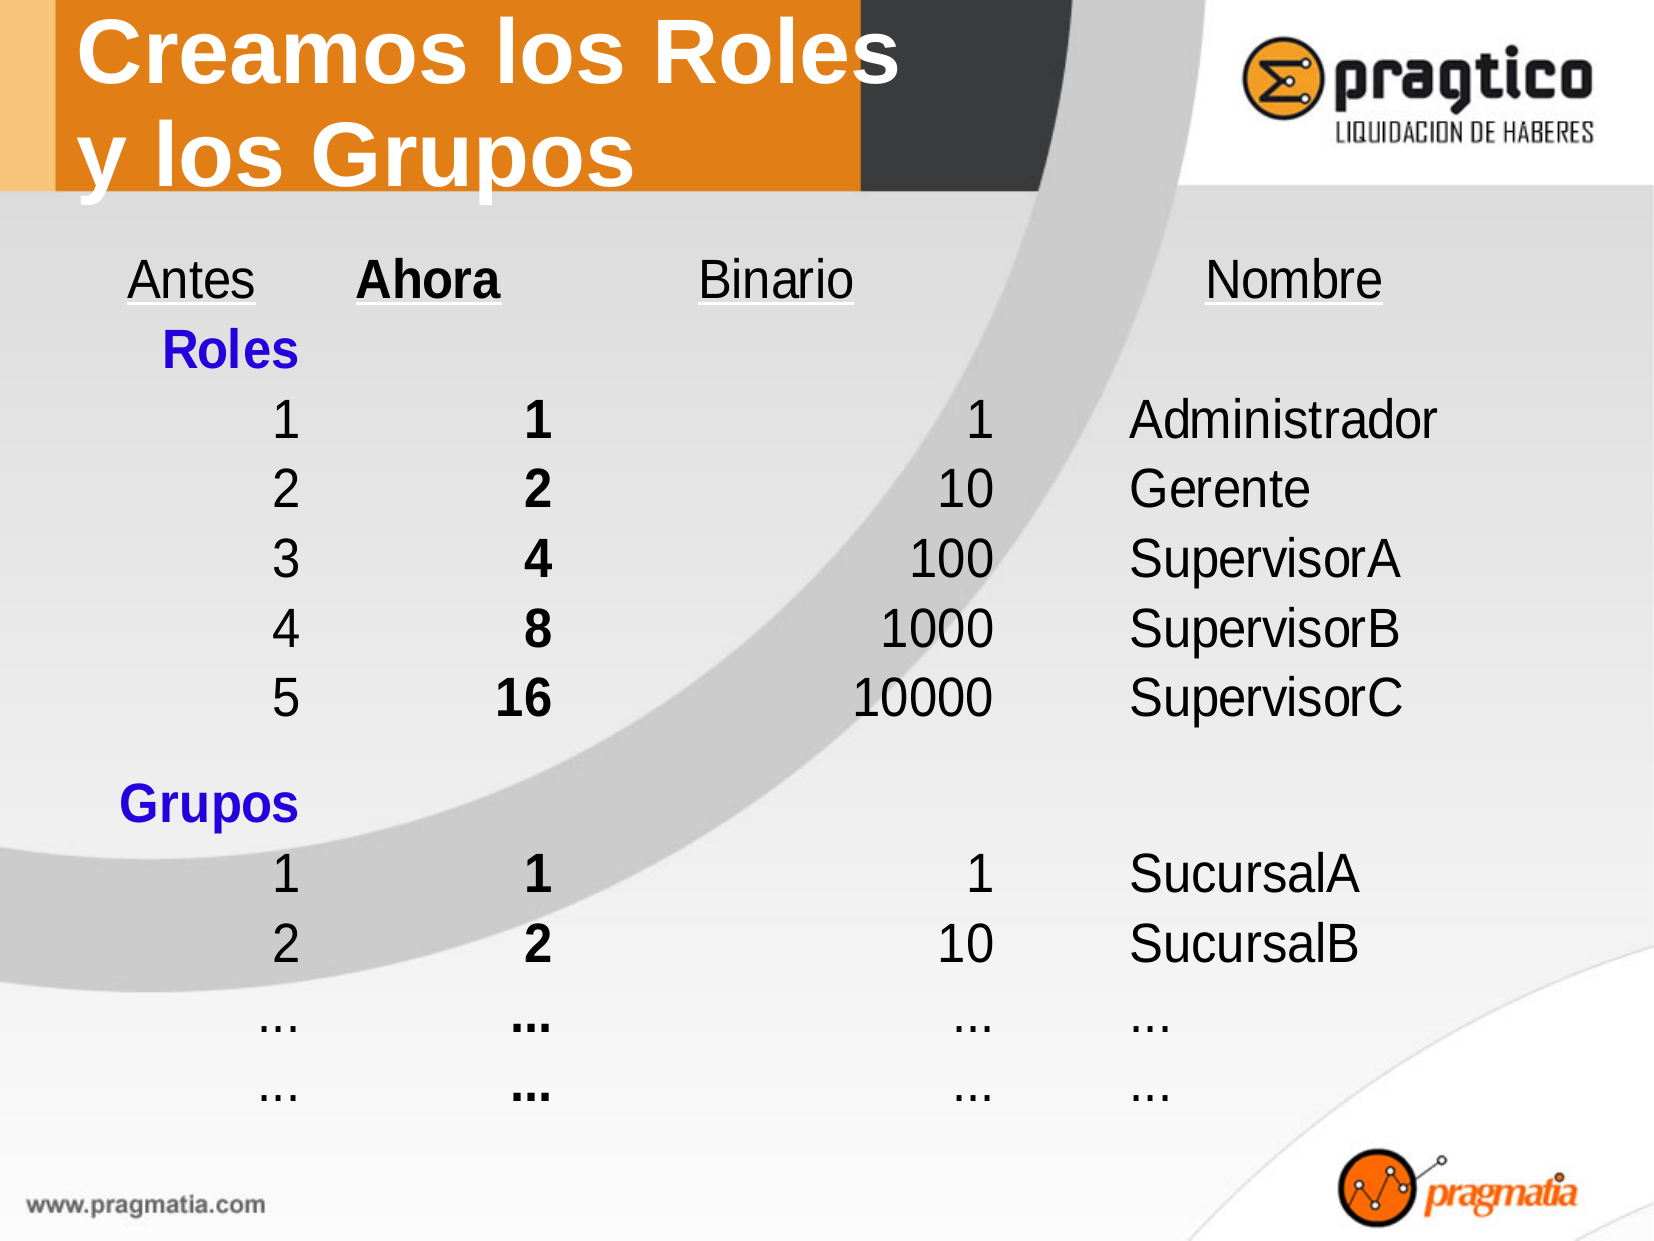

# Creamos los Roles y los Grupos